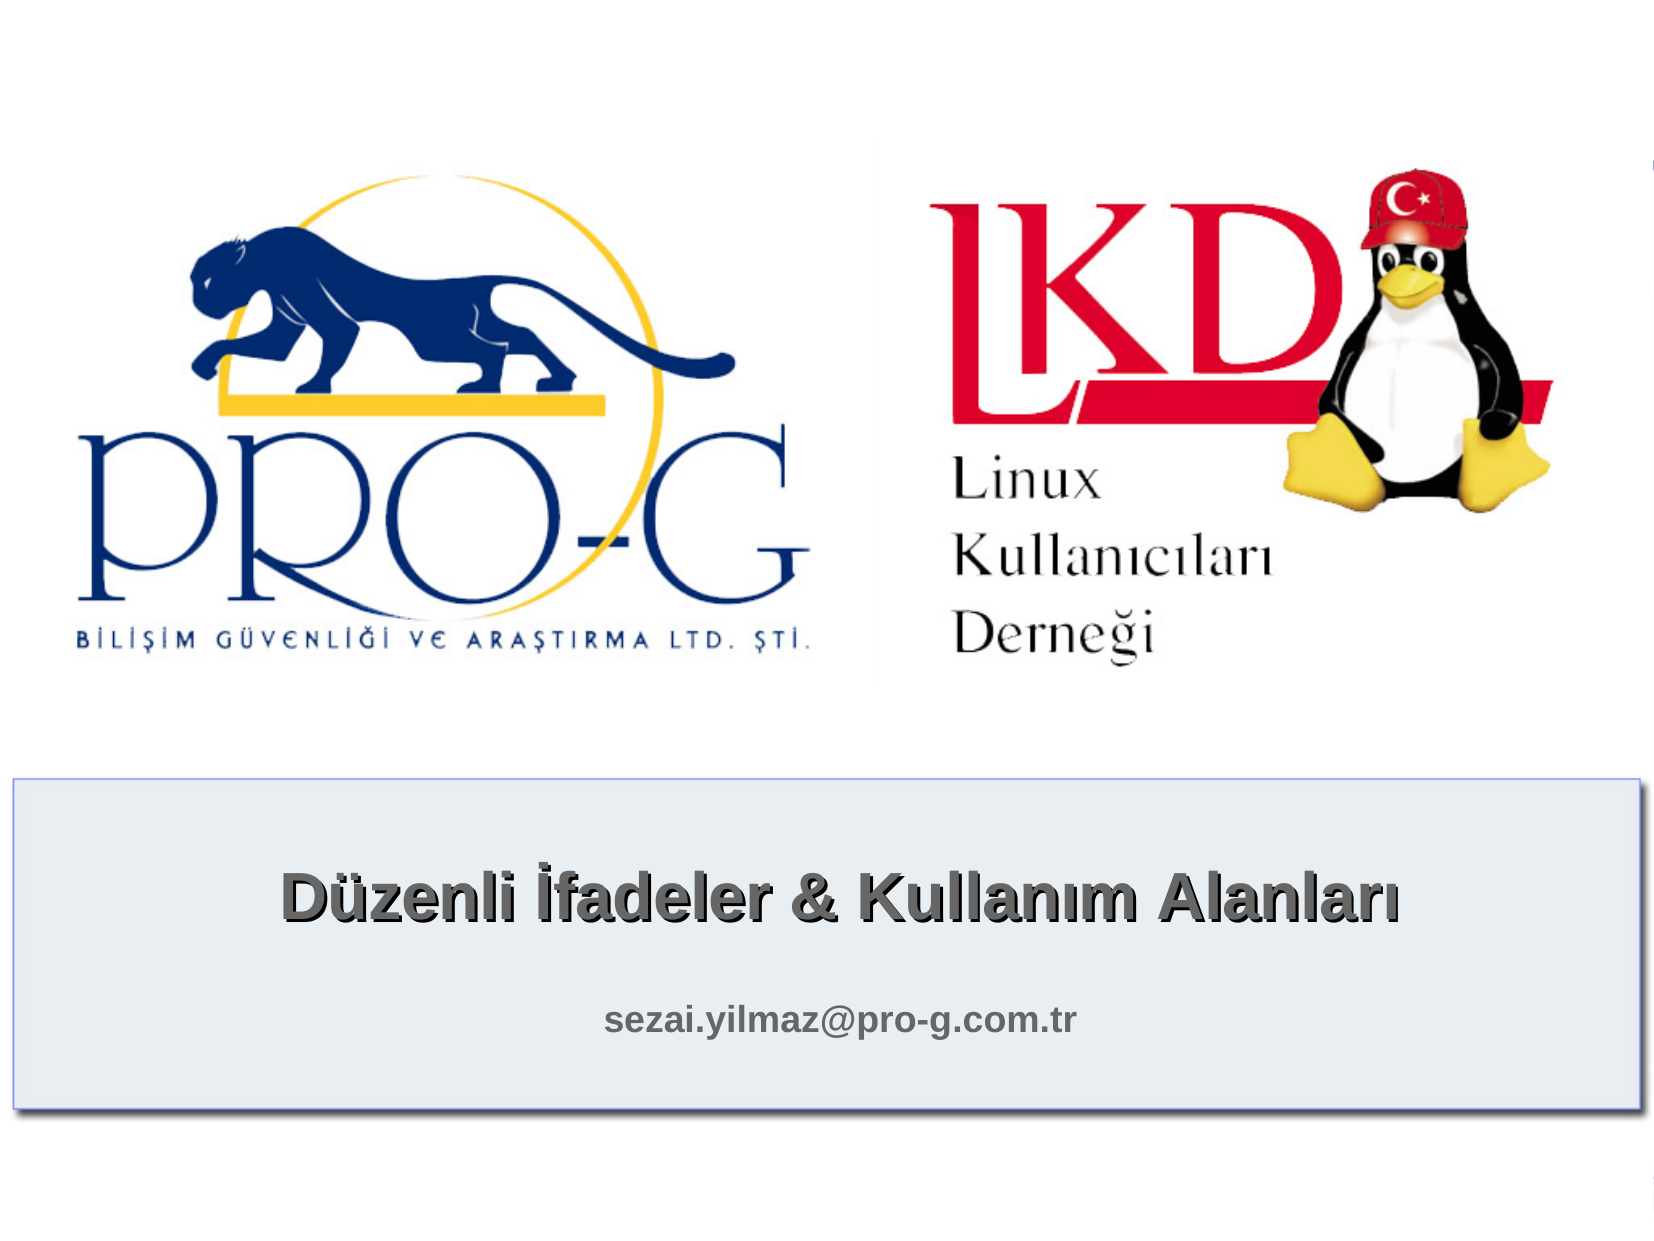

# Düzenli İfadeler & Kullanım Alanları
sezai.yilmaz@pro-g.com.tr